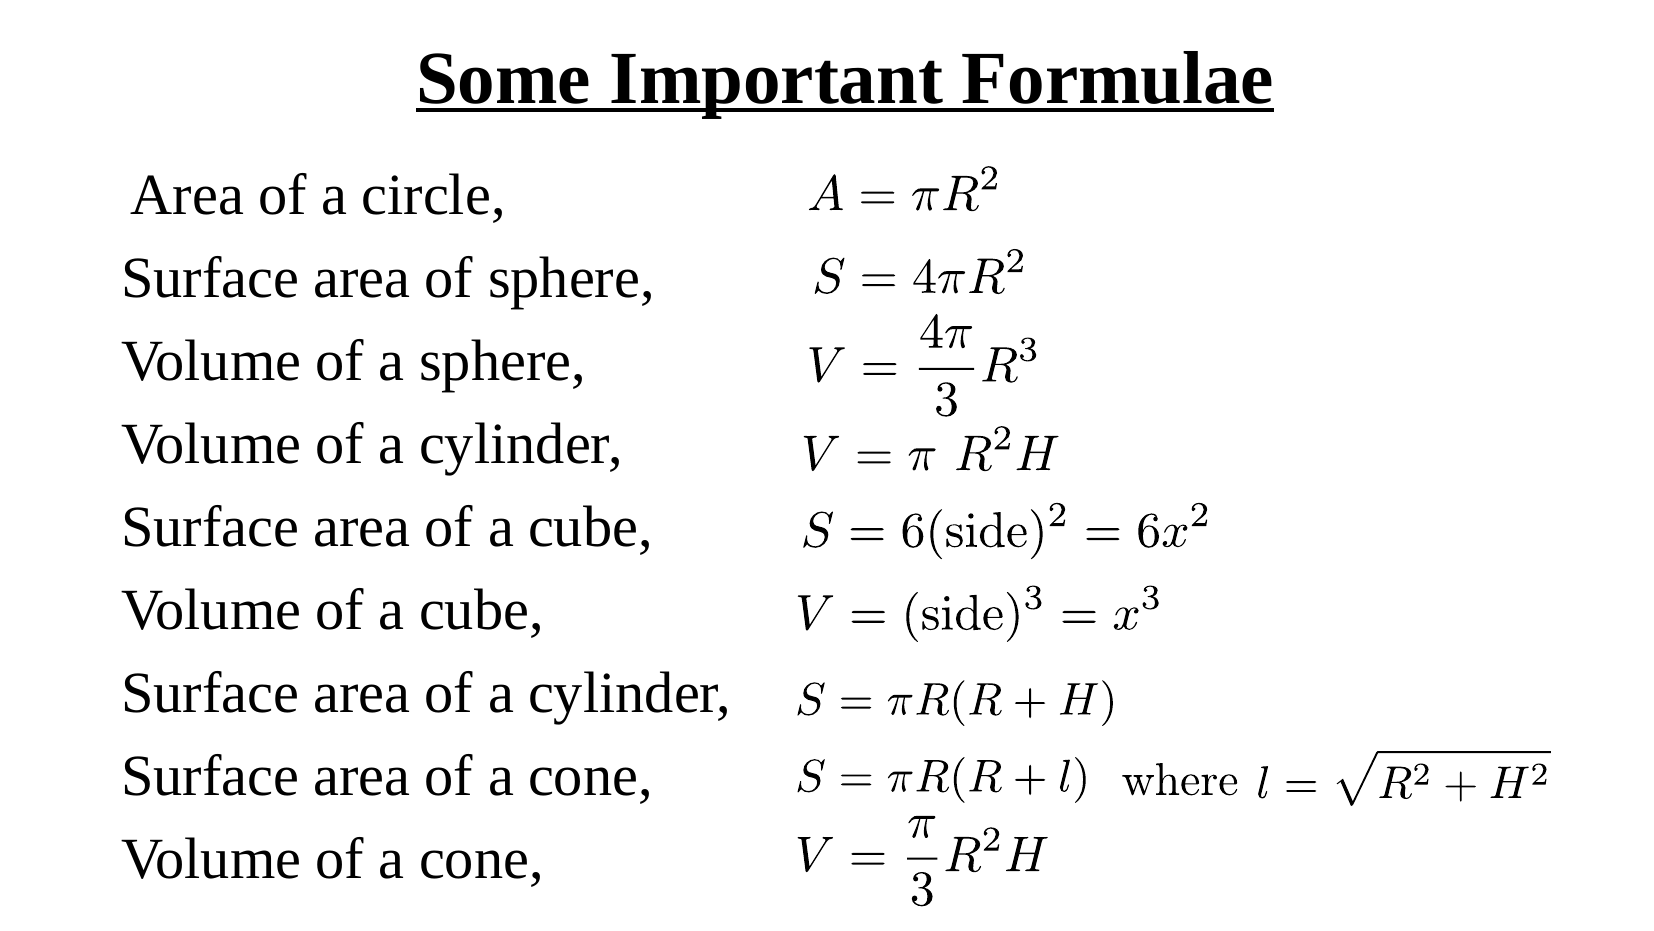

# Some Important Formulae Area of a circle, Surface area of sphere, Volume of a sphere, Volume of a cylinder, Surface area of a cube, Volume of a cube, Surface area of a cylinder, Surface area of a cone, Volume of a cone,